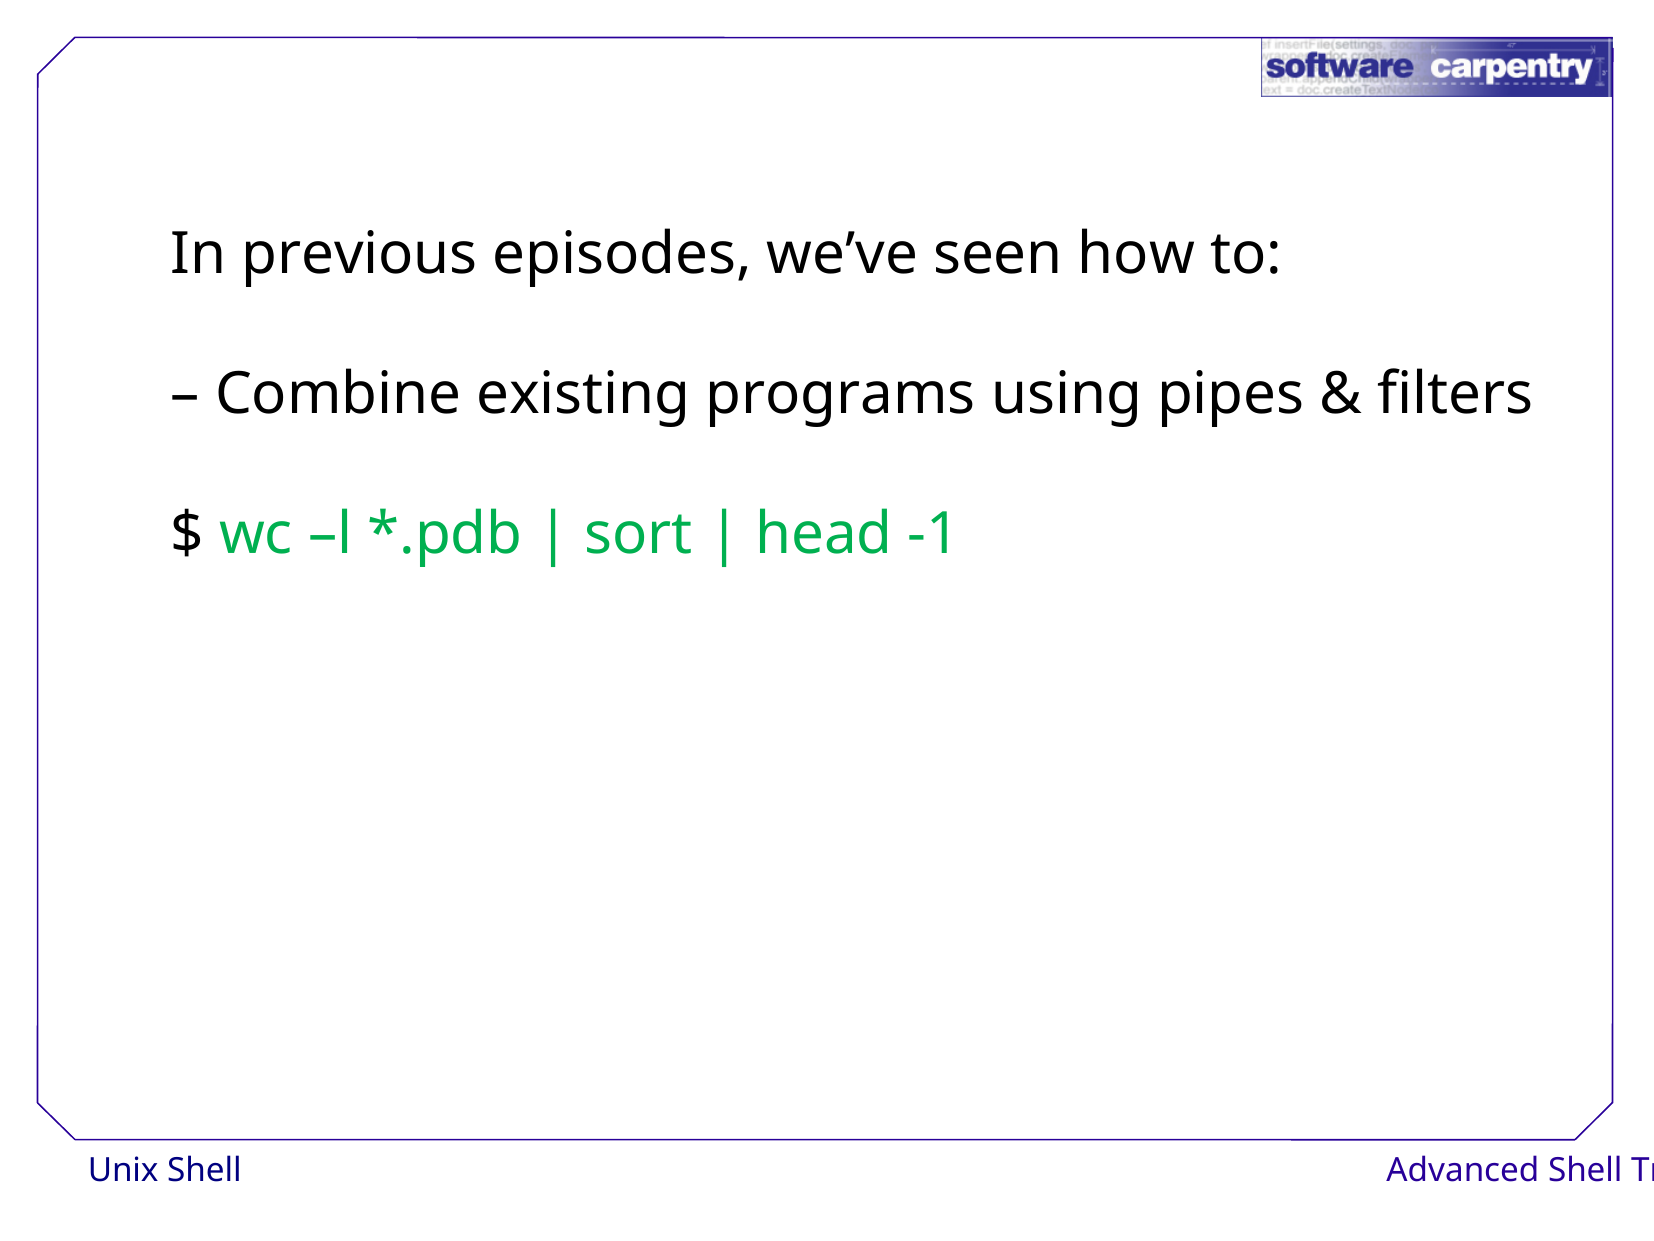

In previous episodes, we’ve seen how to:
– Combine existing programs using pipes & filters
$ wc –l *.pdb | sort | head -1